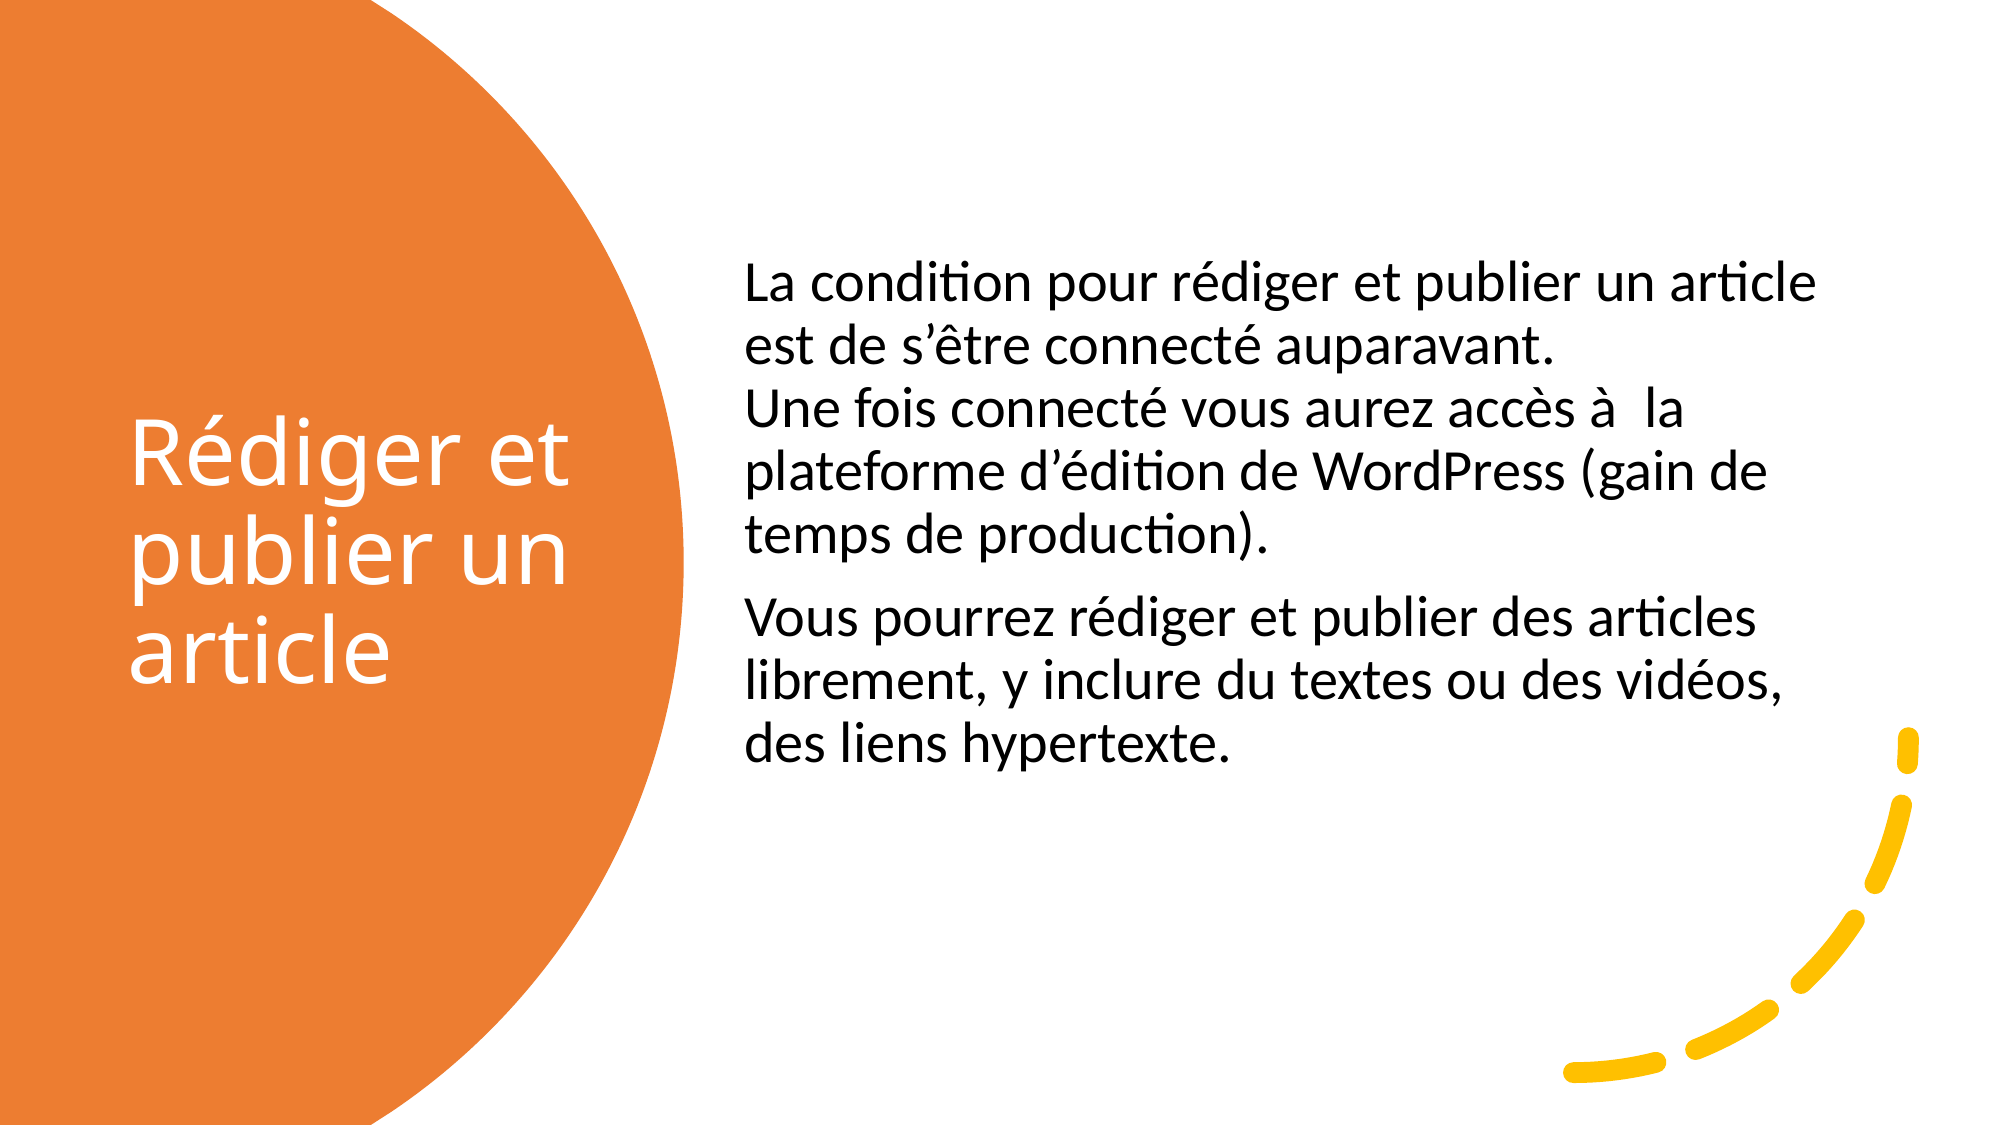

La condition pour rédiger et publier un article est de s’être connecté auparavant.
Une fois connecté vous aurez accès à la plateforme d’édition de WordPress (gain de temps de production).
Vous pourrez rédiger et publier des articles librement, y inclure du textes ou des vidéos, des liens hypertexte.
# Rédiger et publier un article